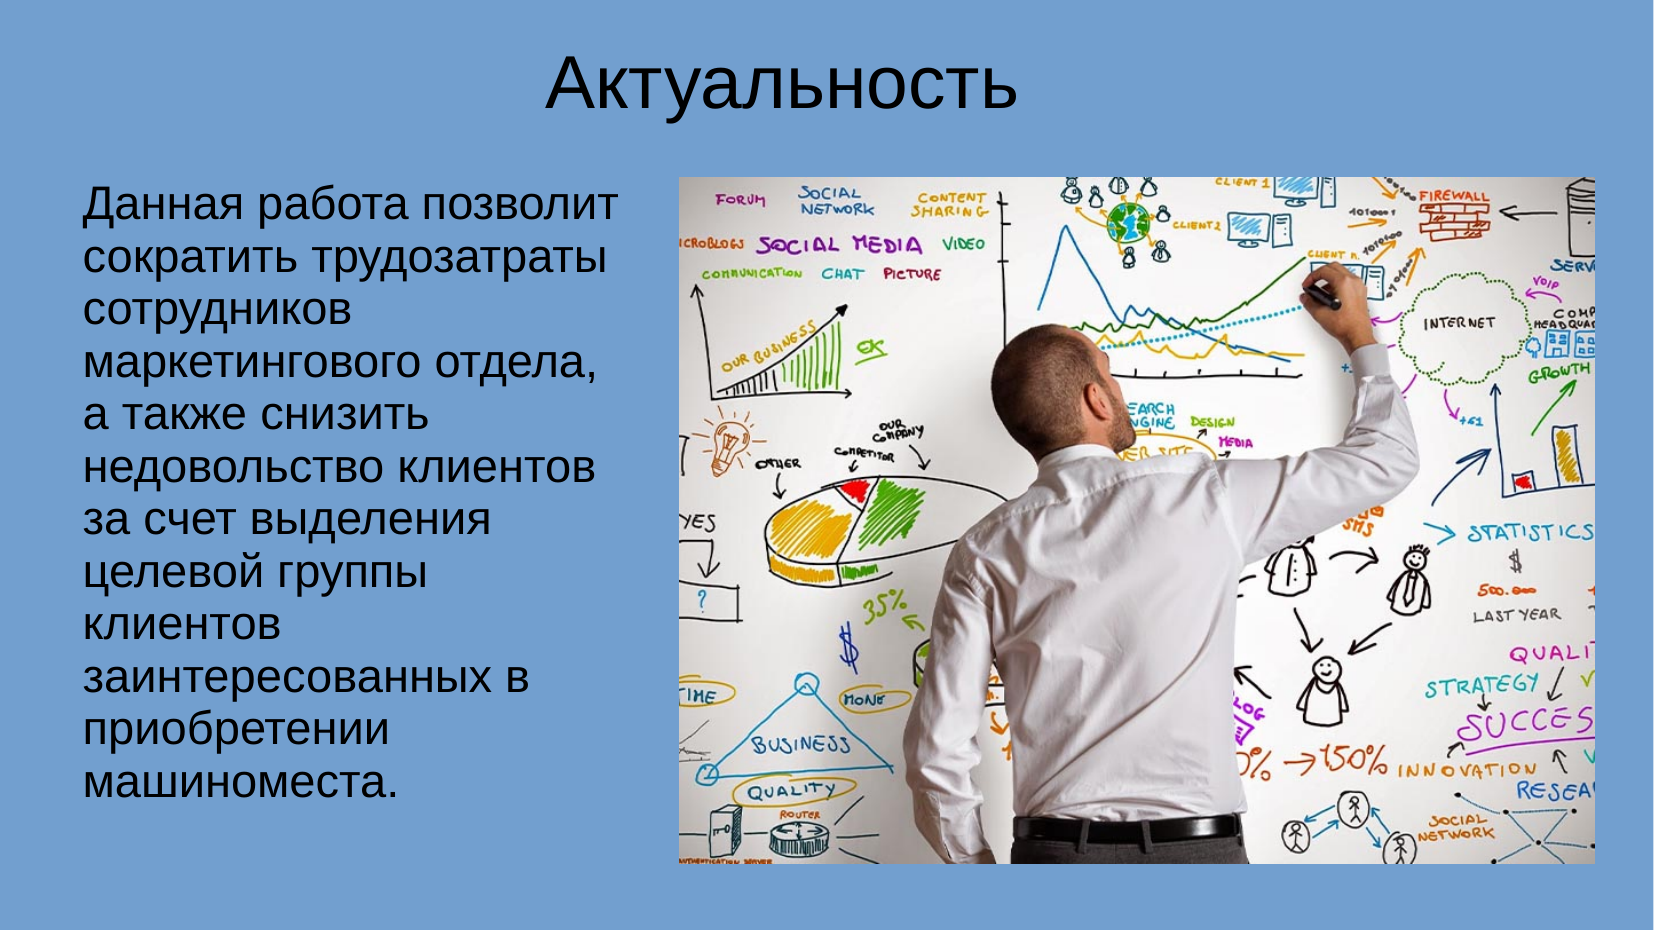

# Актуальность
Данная работа позволит сократить трудозатраты сотрудников маркетингового отдела, а также снизить недовольство клиентов за счет выделения целевой группы клиентов заинтересованных в приобретении машиноместа.